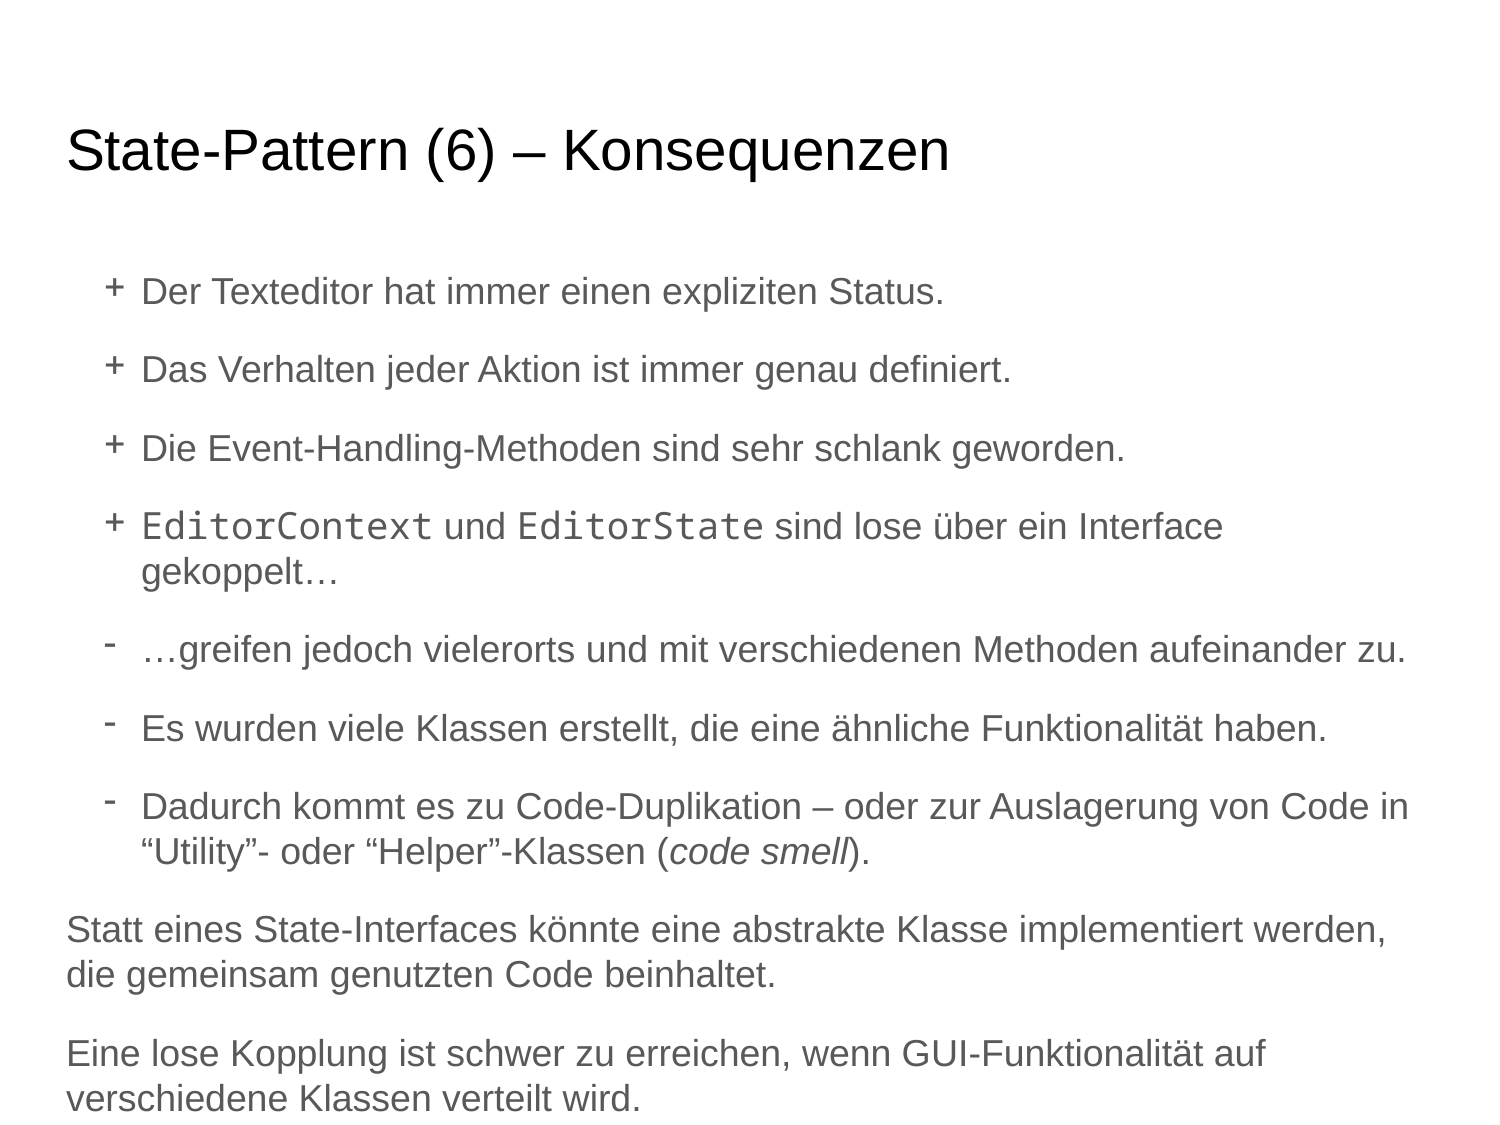

# State-Pattern (6) ‒ Konsequenzen
Der Texteditor hat immer einen expliziten Status.
Das Verhalten jeder Aktion ist immer genau definiert.
Die Event-Handling-Methoden sind sehr schlank geworden.
EditorContext und EditorState sind lose über ein Interface gekoppelt…
…greifen jedoch vielerorts und mit verschiedenen Methoden aufeinander zu.
Es wurden viele Klassen erstellt, die eine ähnliche Funktionalität haben.
Dadurch kommt es zu Code-Duplikation ‒ oder zur Auslagerung von Code in “Utility”- oder “Helper”-Klassen (code smell).
Statt eines State-Interfaces könnte eine abstrakte Klasse implementiert werden, die gemeinsam genutzten Code beinhaltet.
Eine lose Kopplung ist schwer zu erreichen, wenn GUI-Funktionalität auf verschiedene Klassen verteilt wird.